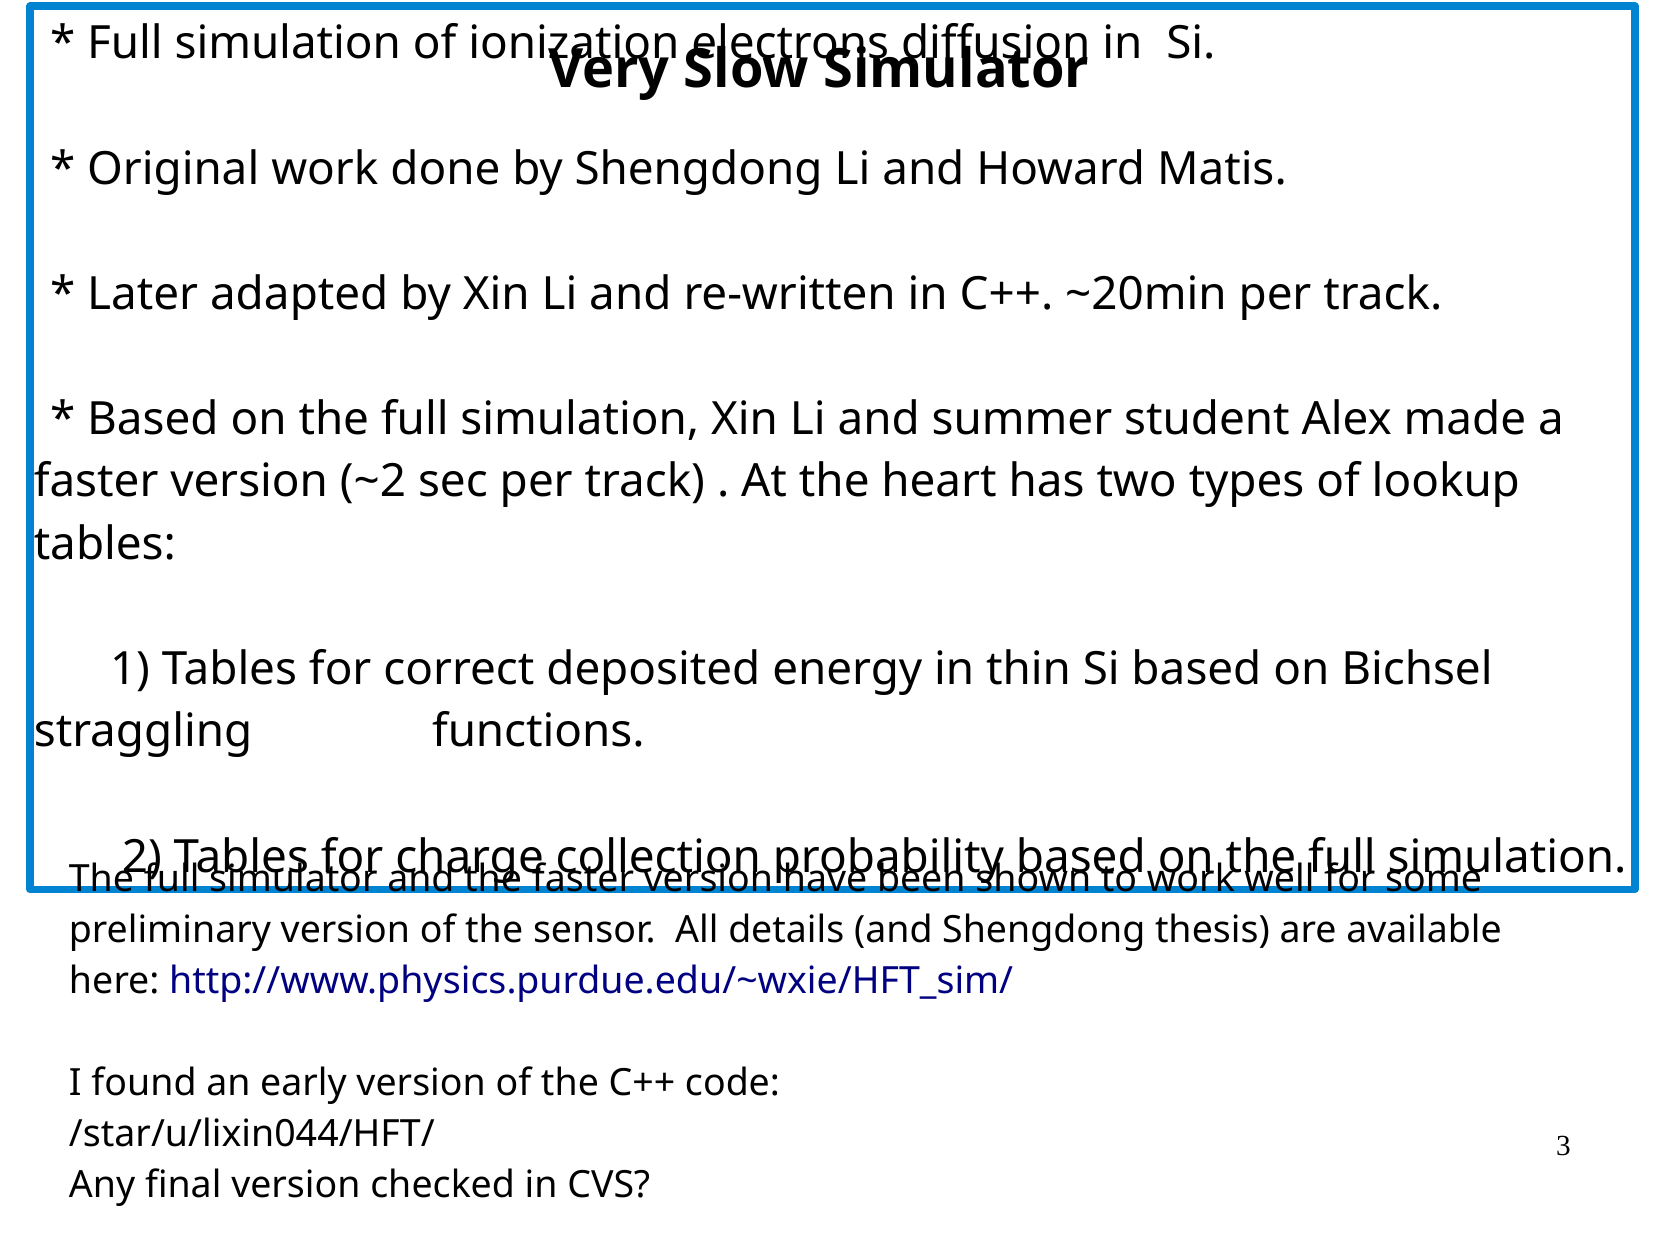

* Full simulation of ionization electrons diffusion in Si.
* Original work done by Shengdong Li and Howard Matis.
* Later adapted by Xin Li and re-written in C++. ~20min per track.
* Based on the full simulation, Xin Li and summer student Alex made a faster version (~2 sec per track) . At the heart has two types of lookup tables:
 1) Tables for correct deposited energy in thin Si based on Bichsel straggling functions.
 2) Tables for charge collection probability based on the full simulation.
# Very Slow Simulator
The full simulator and the faster version have been shown to work well for some preliminary version of the sensor. All details (and Shengdong thesis) are available here: http://www.physics.purdue.edu/~wxie/HFT_sim/
I found an early version of the C++ code:
/star/u/lixin044/HFT/
Any final version checked in CVS?
3